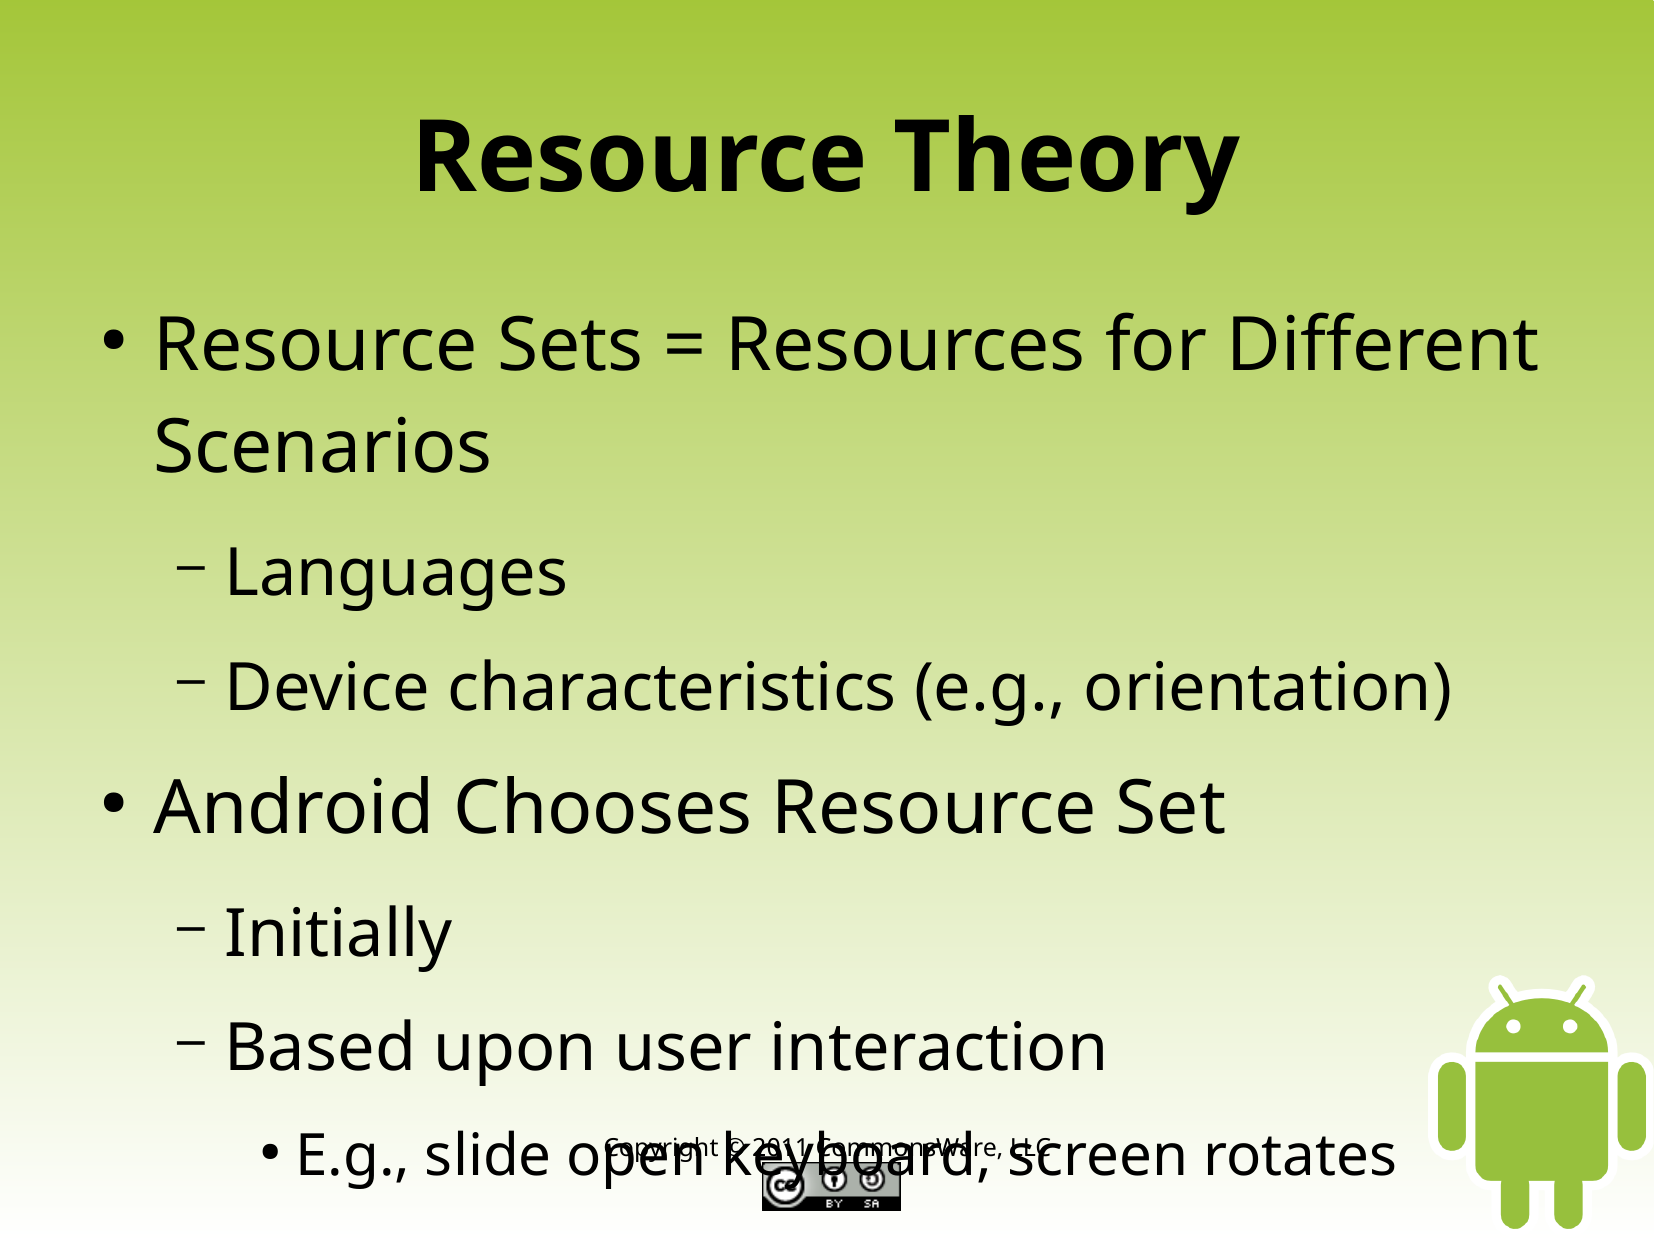

# Resource Theory
Resource Sets = Resources for Different Scenarios
Languages
Device characteristics (e.g., orientation)
Android Chooses Resource Set
Initially
Based upon user interaction
E.g., slide open keyboard, screen rotates